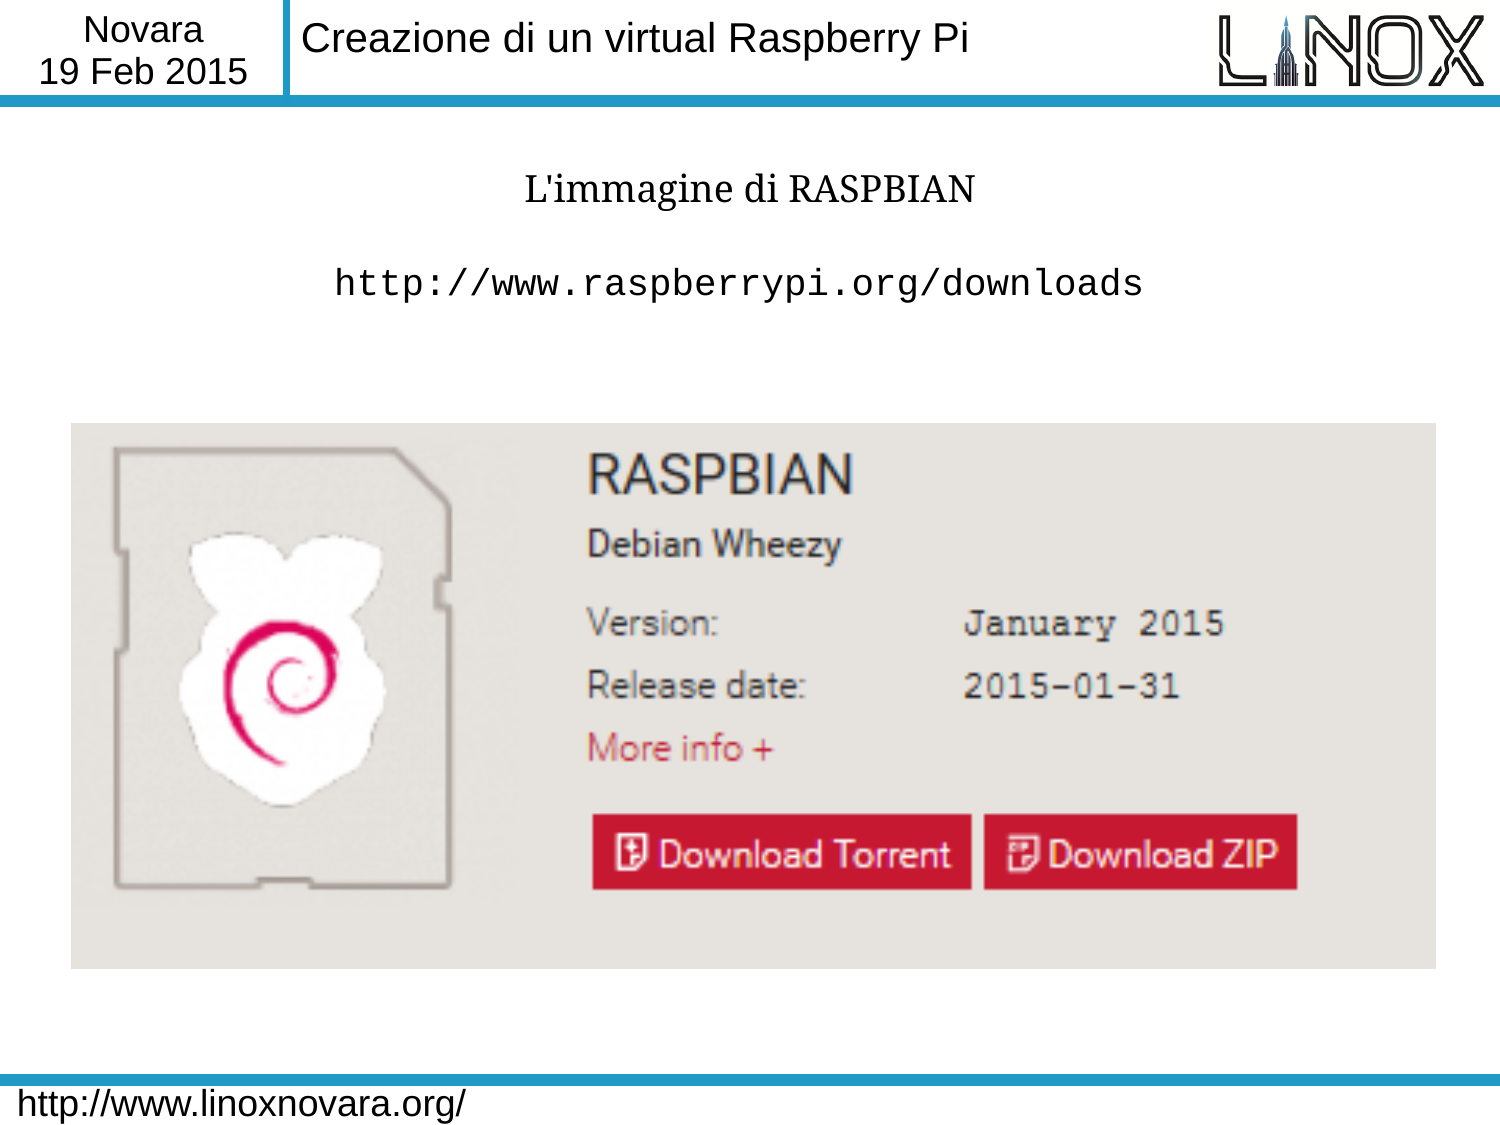

# Creazione di un virtual Raspberry Pi
L'immagine di RASPBIAN
http://www.raspberrypi.org/downloads